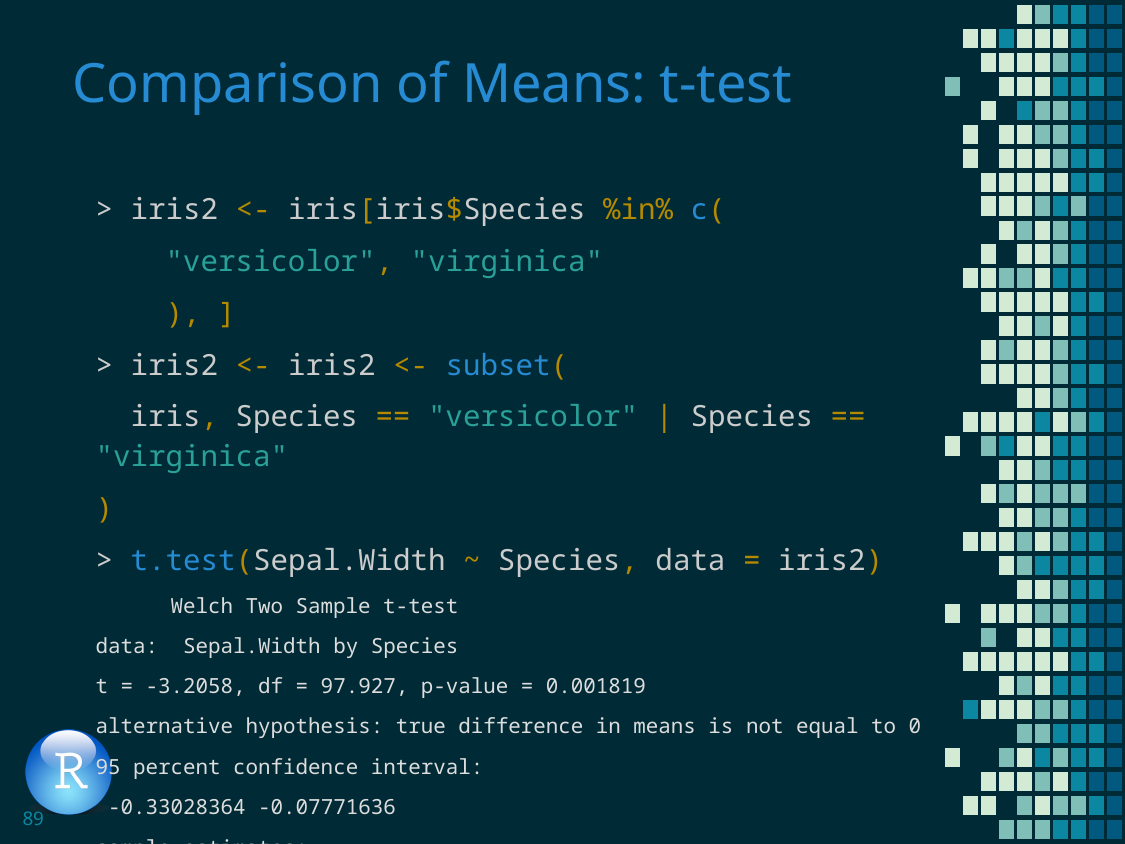

Comparison of Means: t-test
> iris2 <- iris[iris$Species %in% c(
 "versicolor", "virginica"
 ), ]
> iris2 <- iris2 <- subset(
 iris, Species == "versicolor" | Species == "virginica"
)
> t.test(Sepal.Width ~ Species, data = iris2)
	Welch Two Sample t-test
data: Sepal.Width by Species
t = -3.2058, df = 97.927, p-value = 0.001819
alternative hypothesis: true difference in means is not equal to 0
95 percent confidence interval:
 -0.33028364 -0.07771636
sample estimates:
mean in group versicolor mean in group virginica
 2.770 2.974